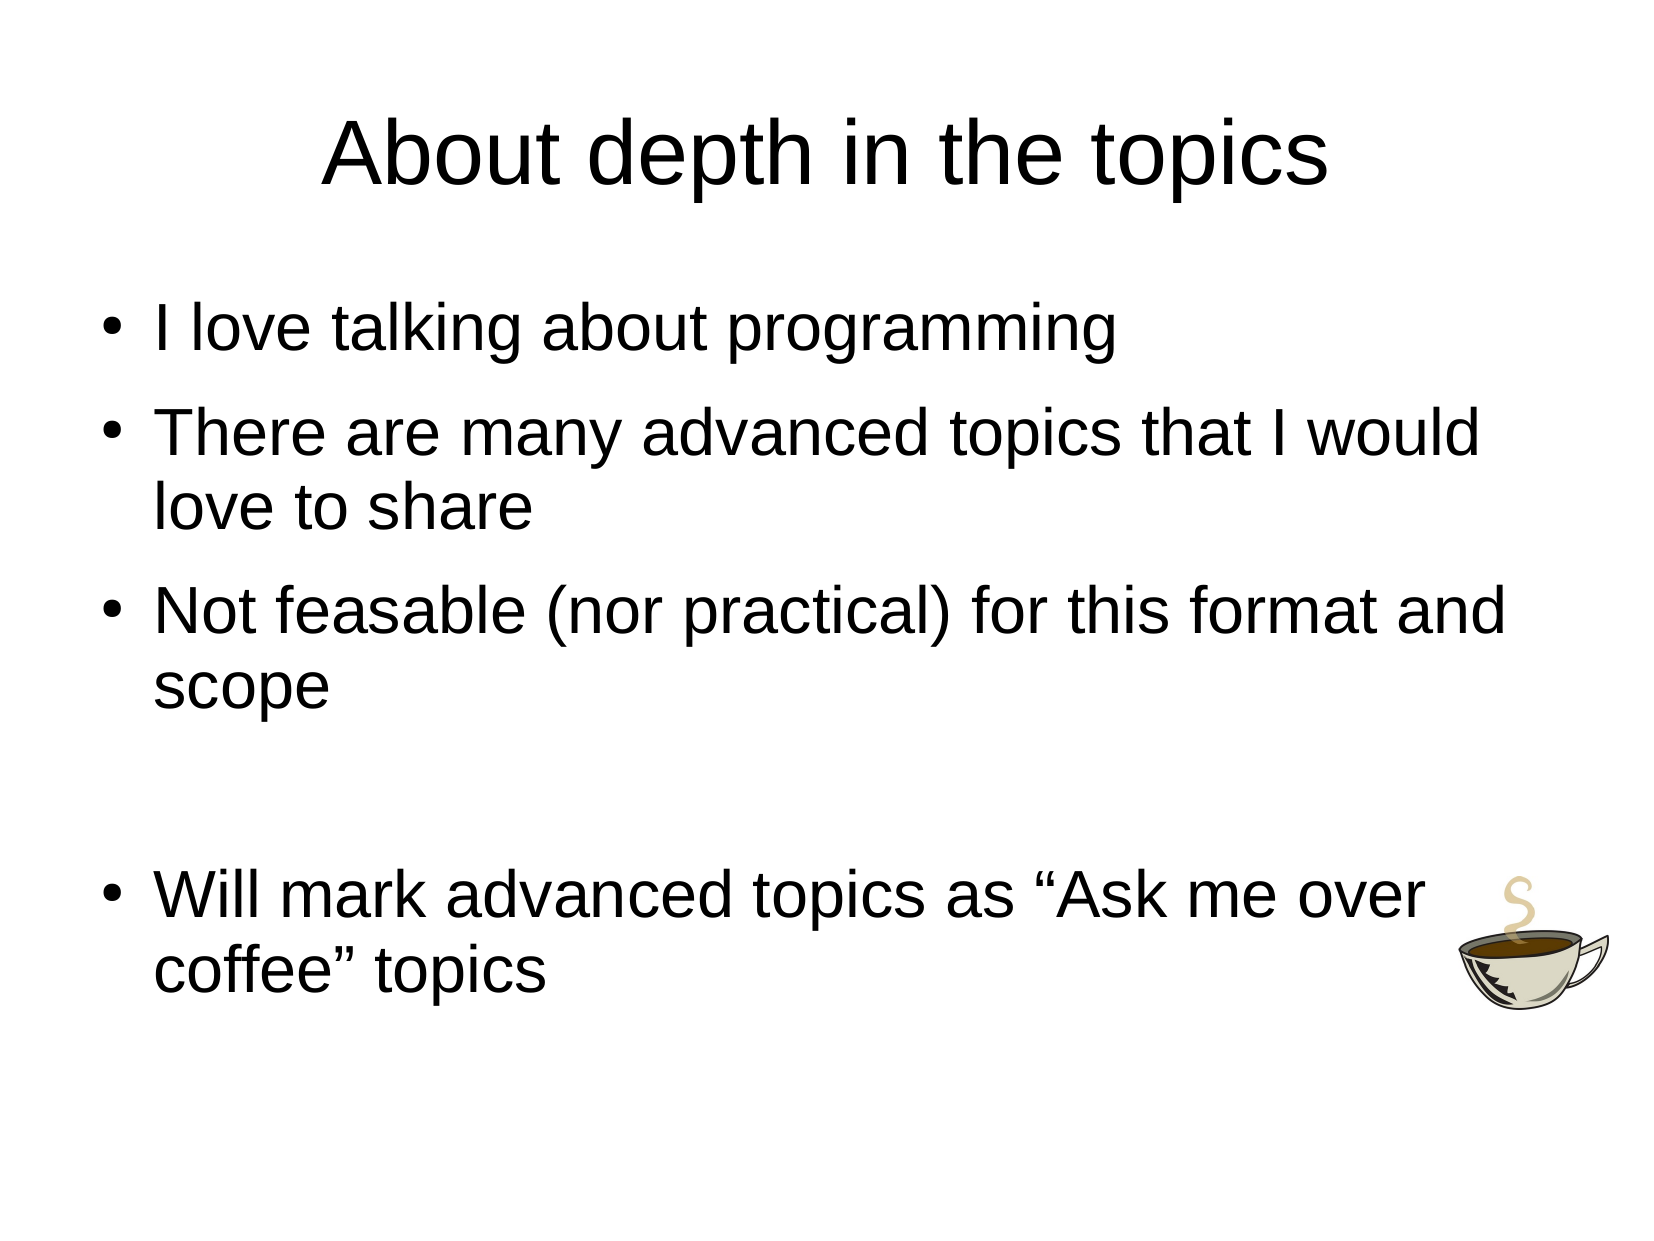

# About depth in the topics
I love talking about programming
There are many advanced topics that I would love to share
Not feasable (nor practical) for this format and scope
Will mark advanced topics as “Ask me over coffee” topics